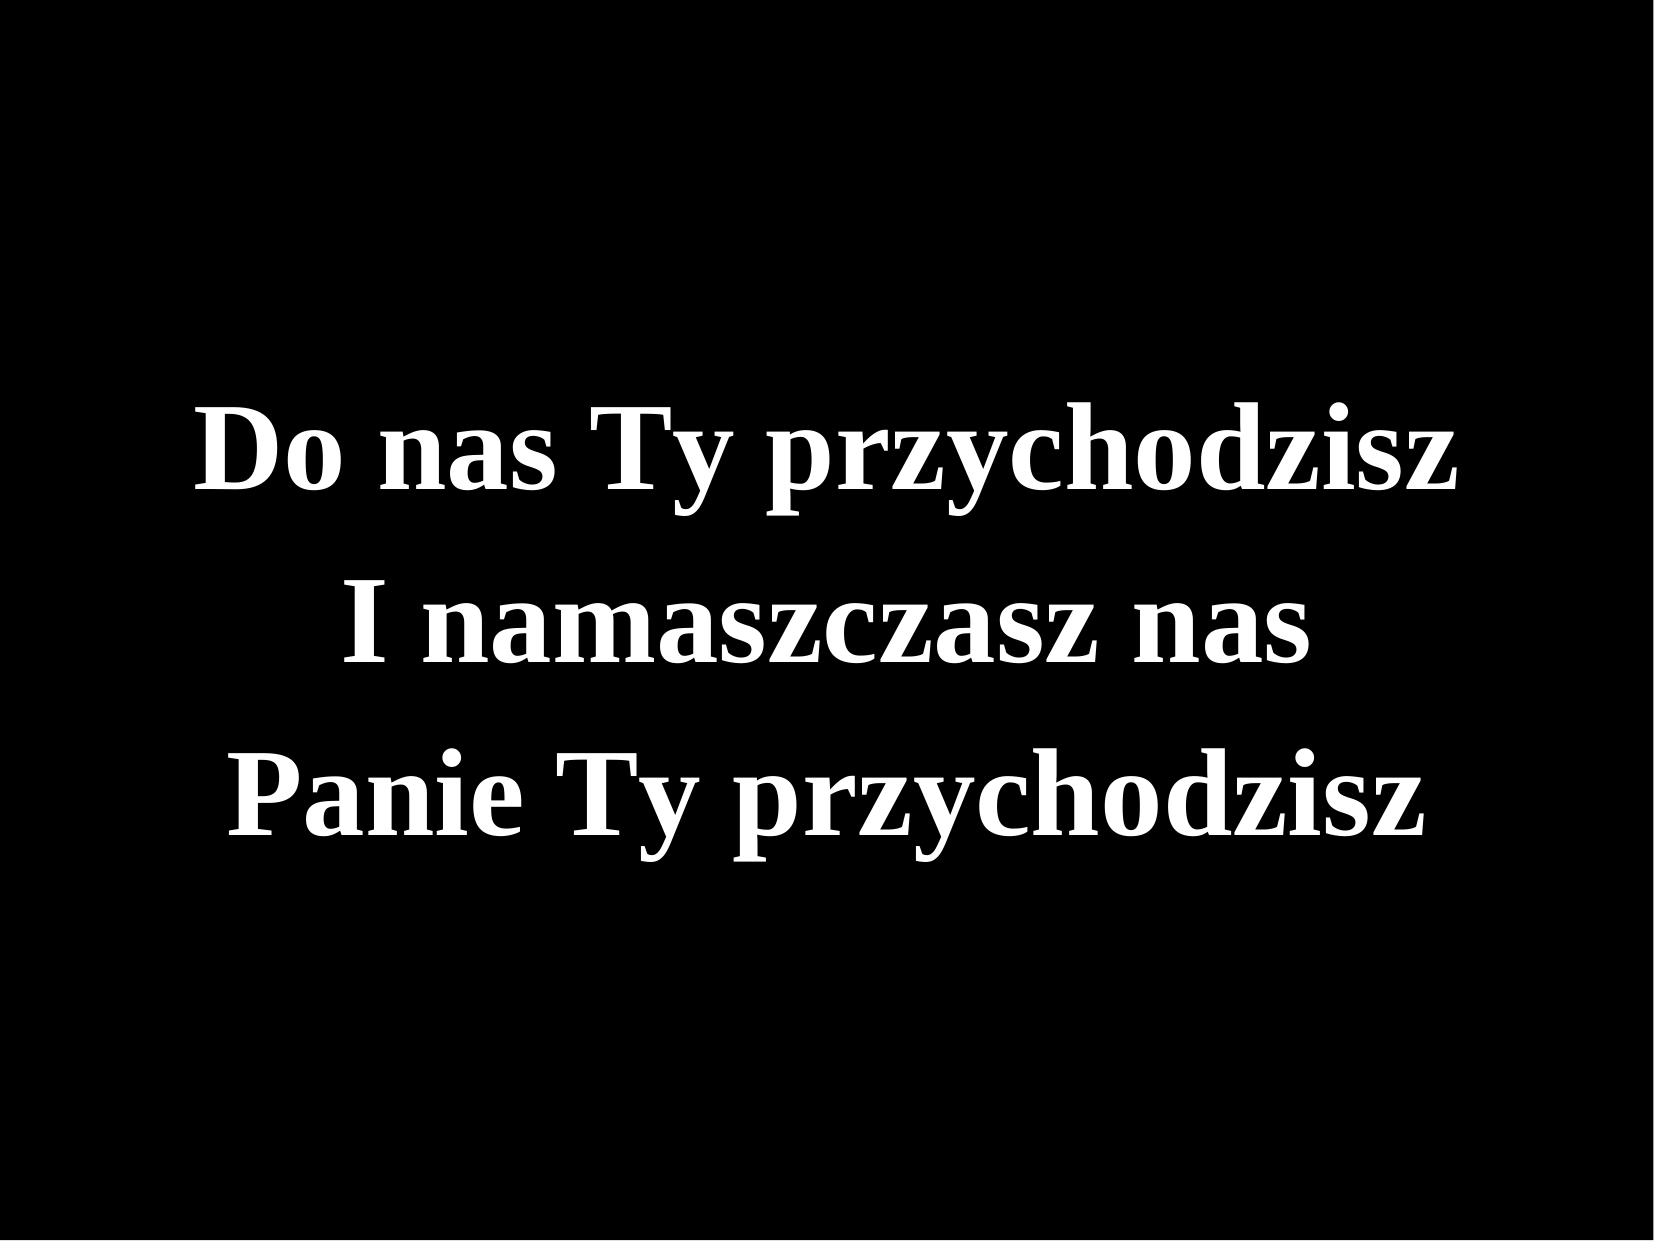

# Do nas Ty przychodzisz ppp I namaszczasz nas ppp Panie Ty przychodzisz